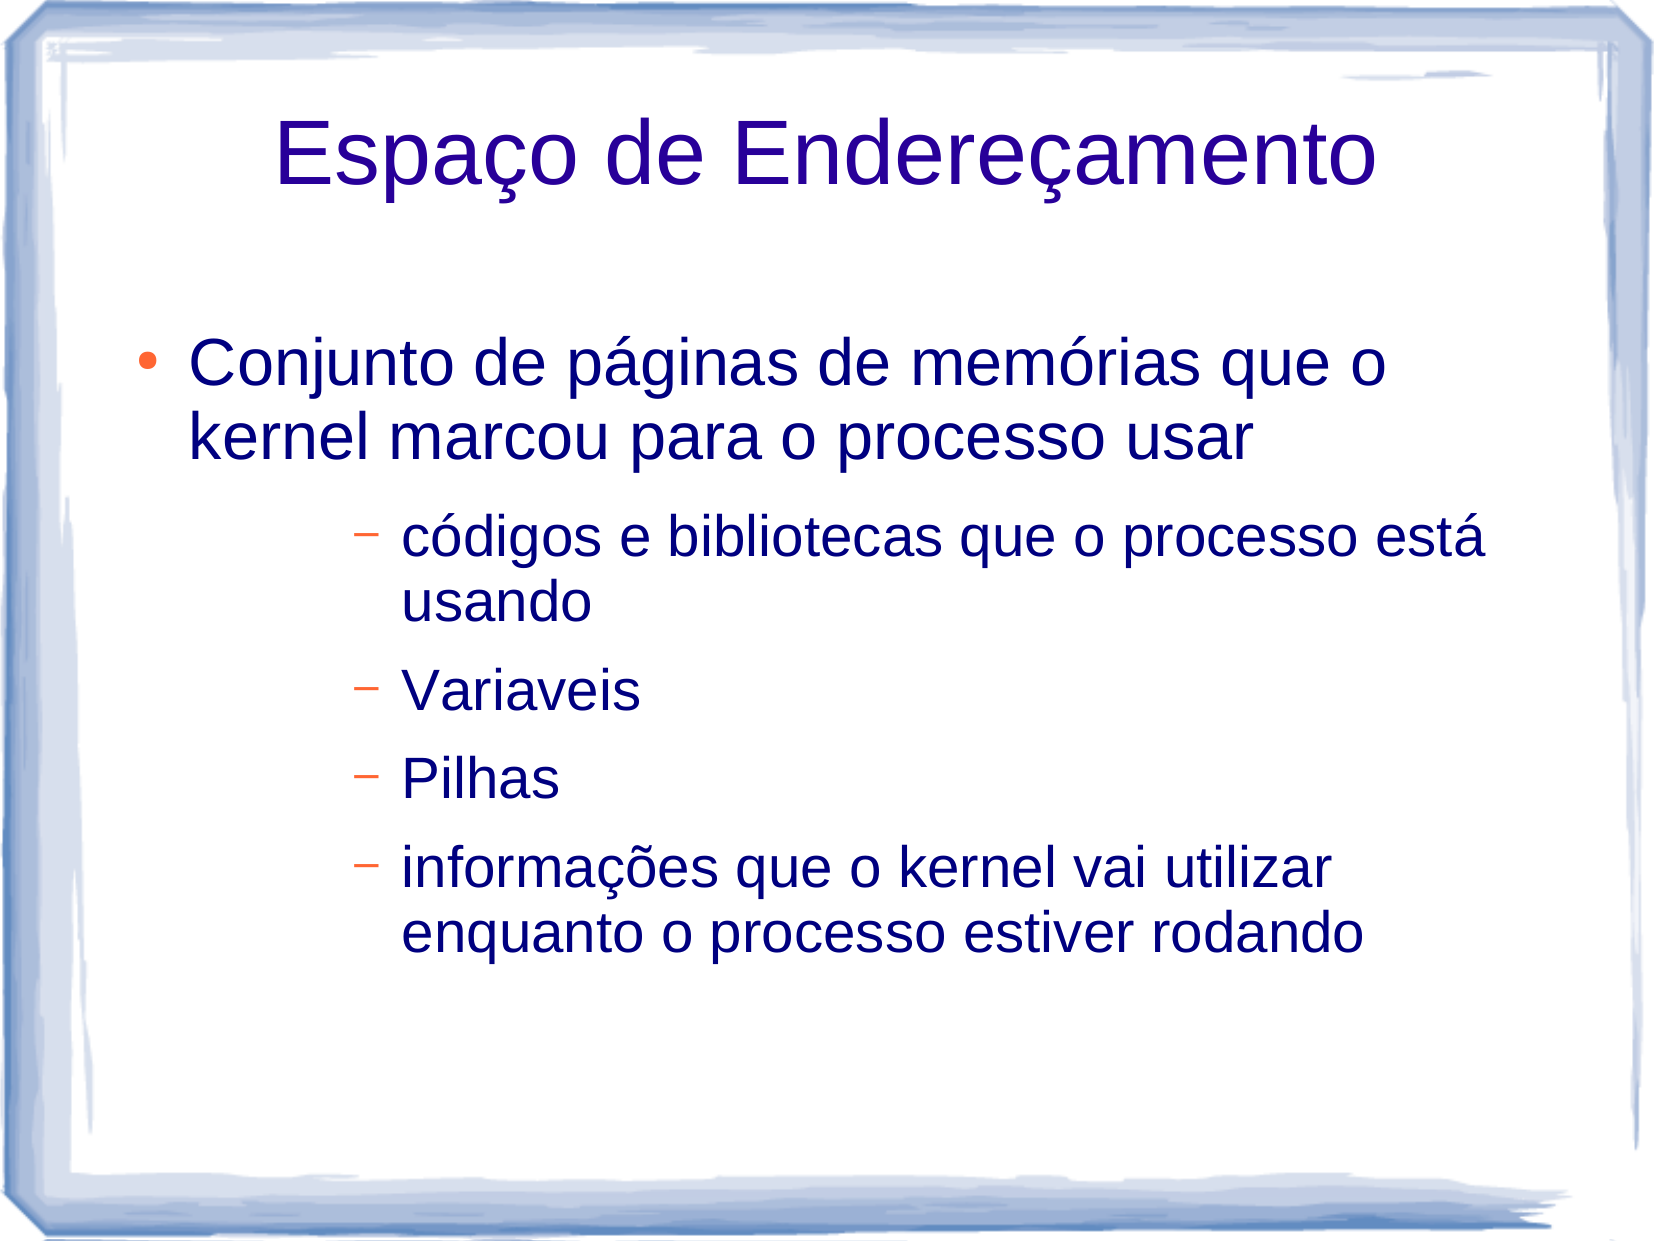

# Espaço de Endereçamento
Conjunto de páginas de memórias que o kernel marcou para o processo usar
códigos e bibliotecas que o processo está usando
Variaveis
Pilhas
informações que o kernel vai utilizar enquanto o processo estiver rodando